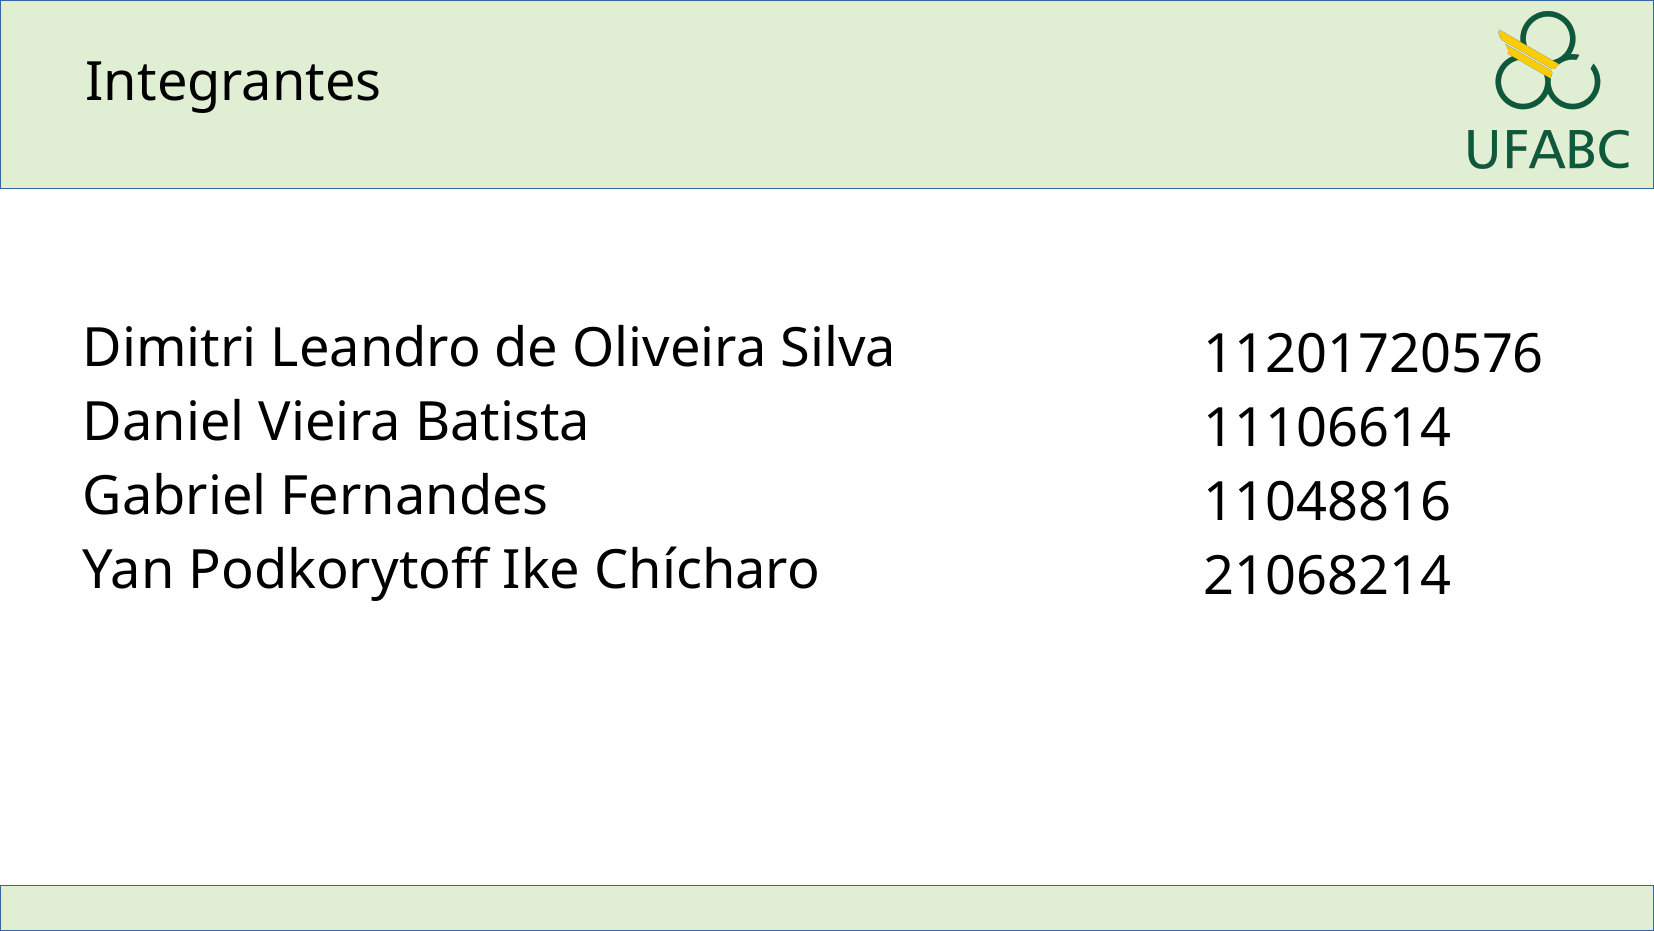

Integrantes
Dimitri Leandro de Oliveira Silva
Daniel Vieira Batista
Gabriel Fernandes
Yan Podkorytoff Ike Chícharo
11201720576
11106614
11048816
21068214